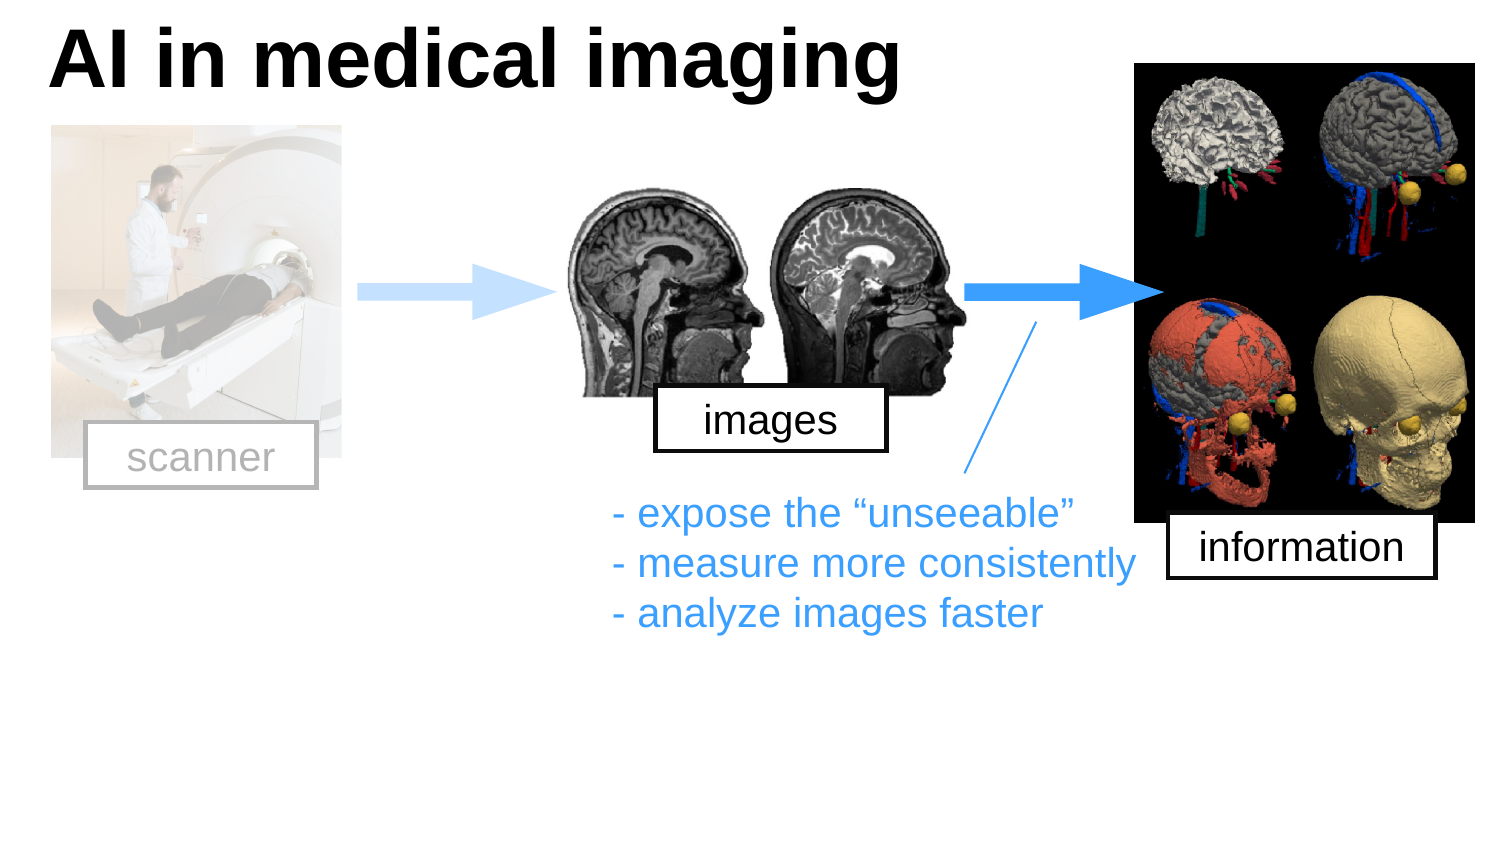

# AI in medical imaging
images
scanner
- expose the “unseeable”
- measure more consistently
- analyze images faster
information